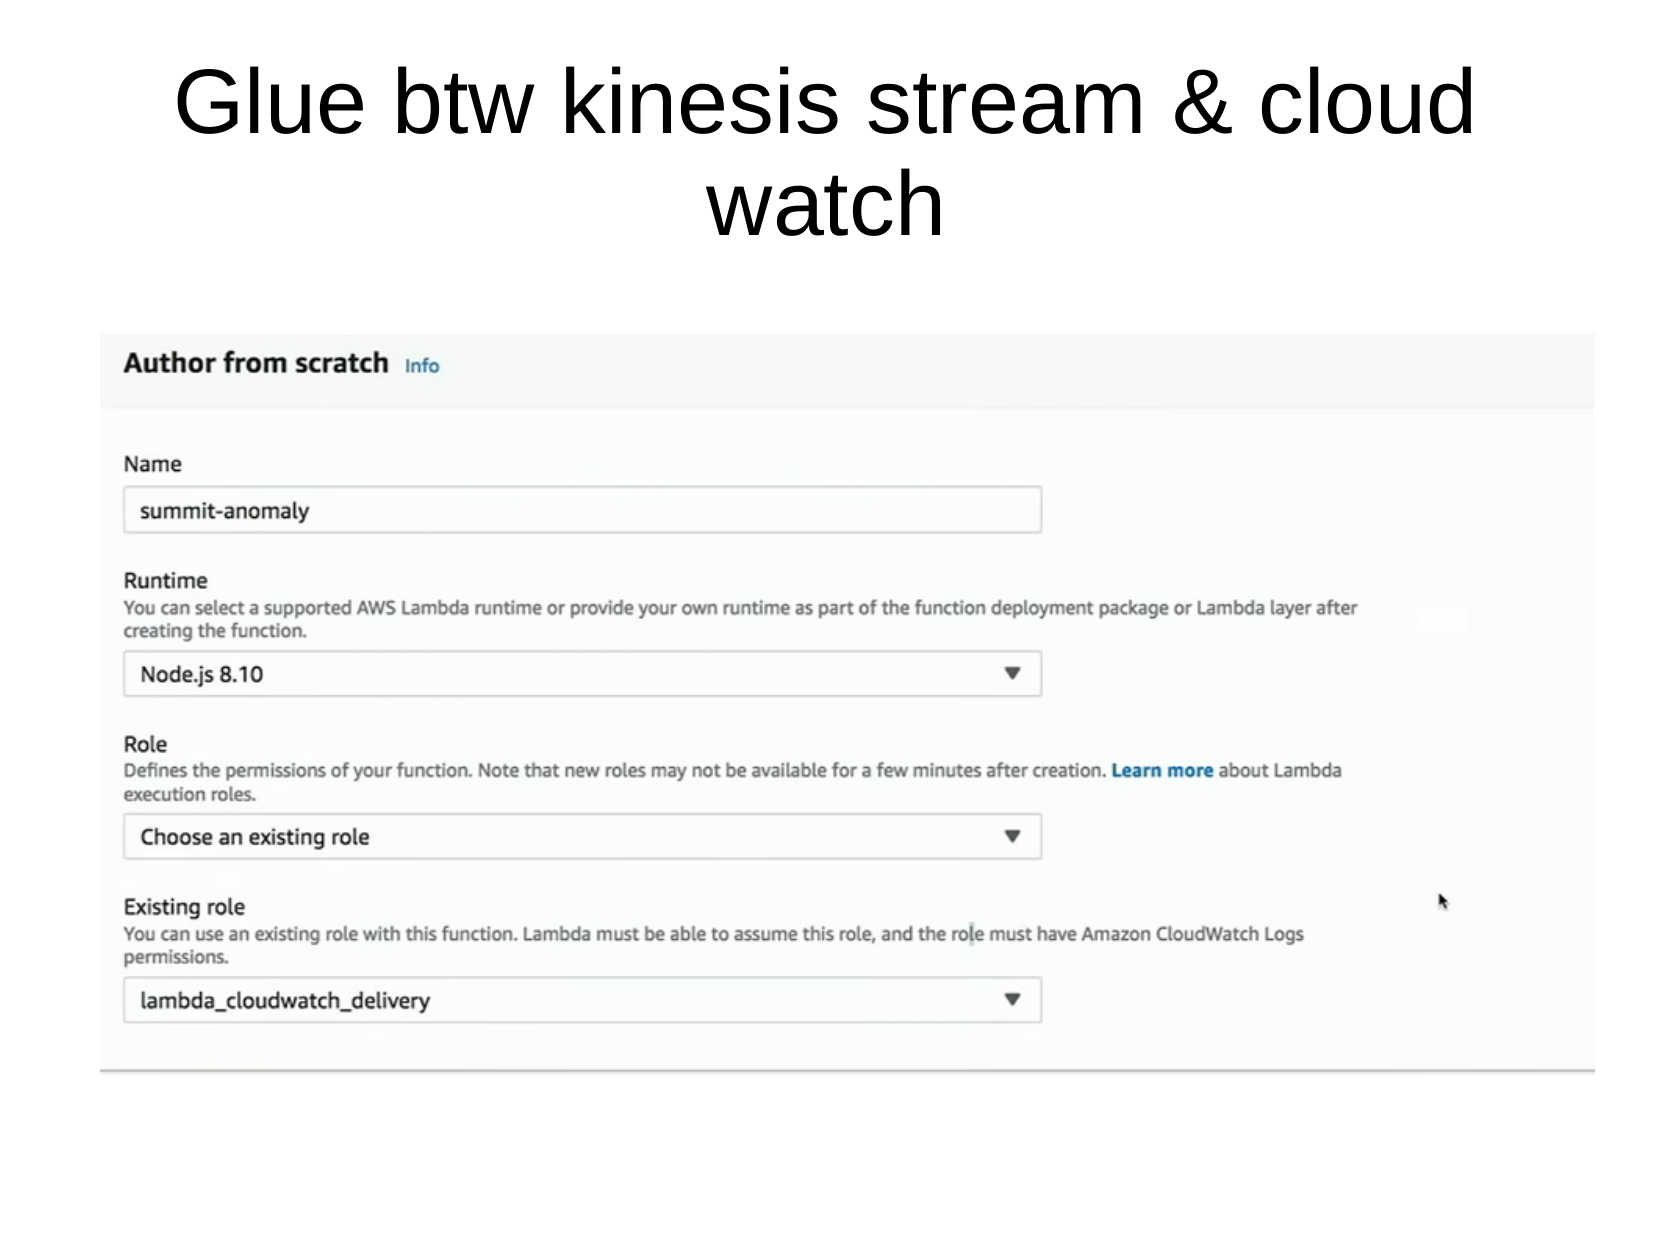

# Glue btw kinesis stream & cloud watch